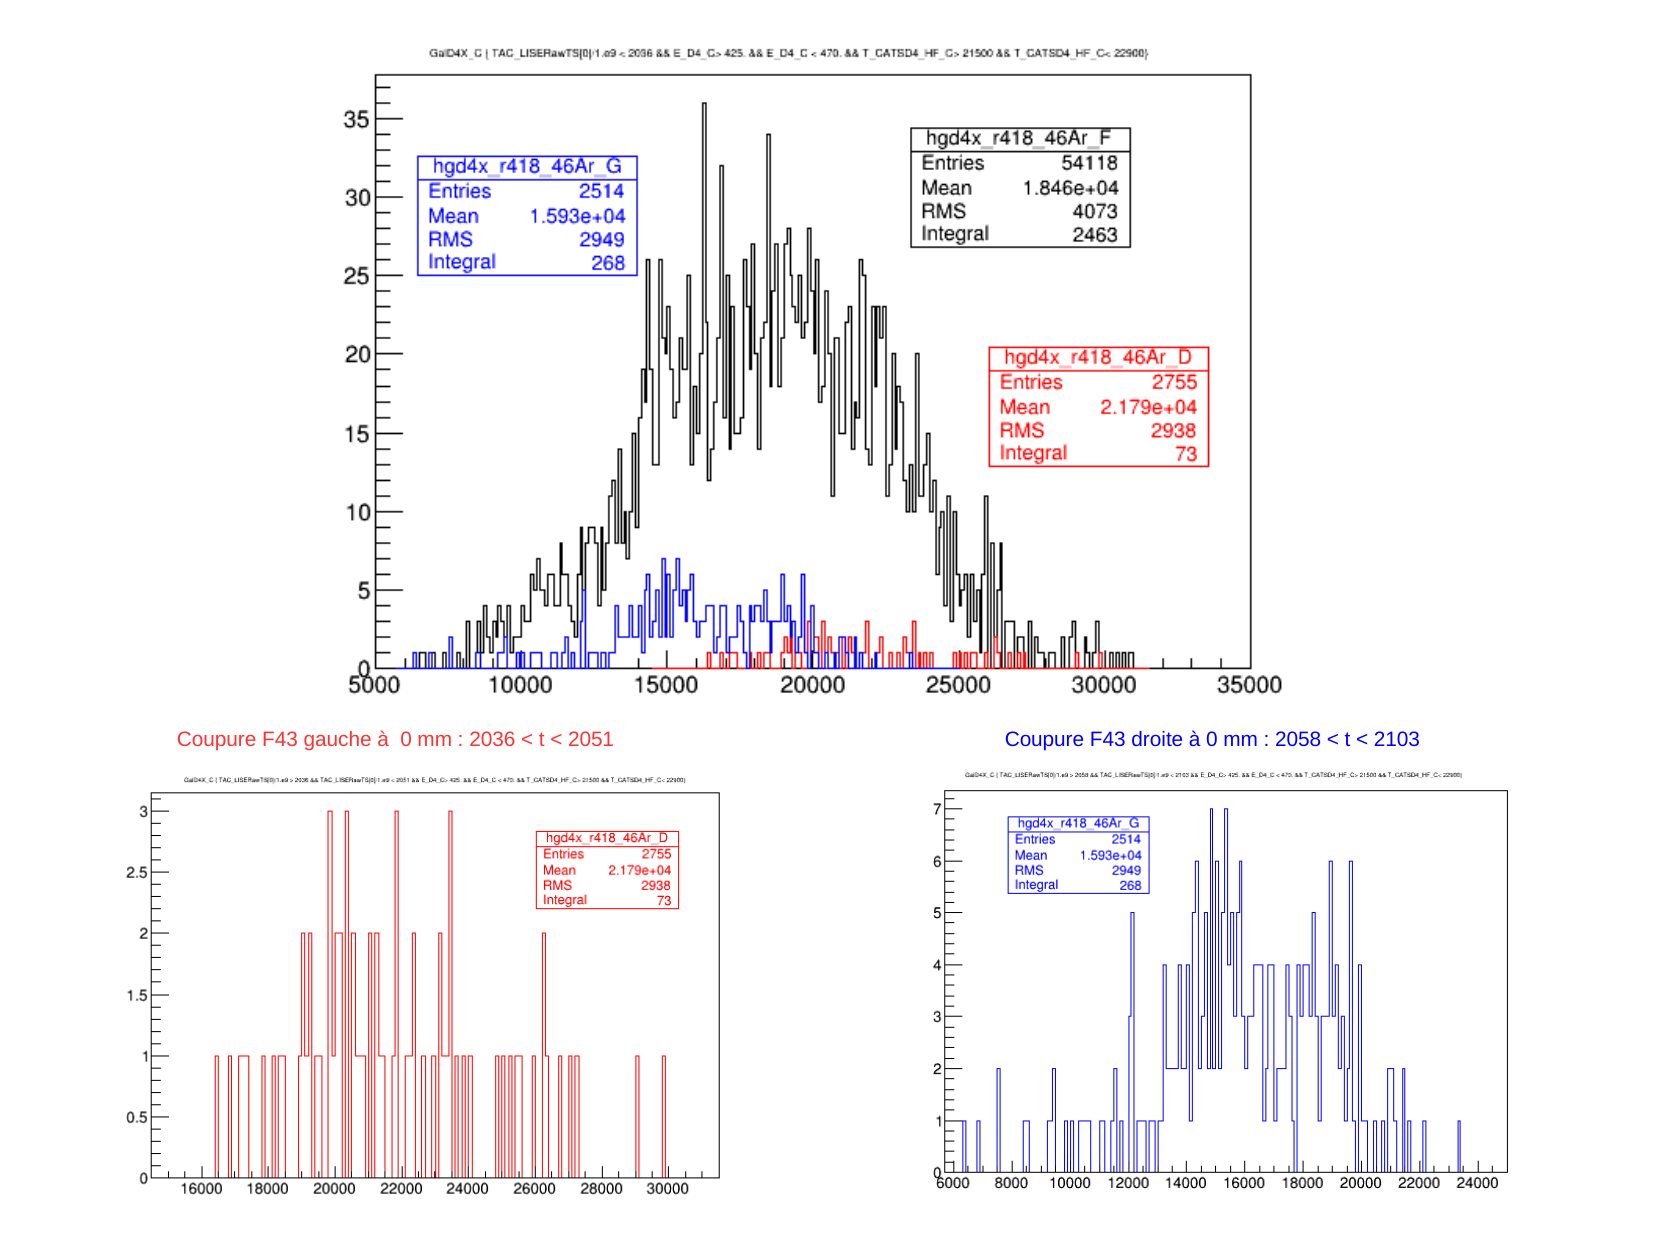

Coupure F43 gauche à 0 mm : 2036 < t < 2051
Coupure F43 droite à 0 mm : 2058 < t < 2103